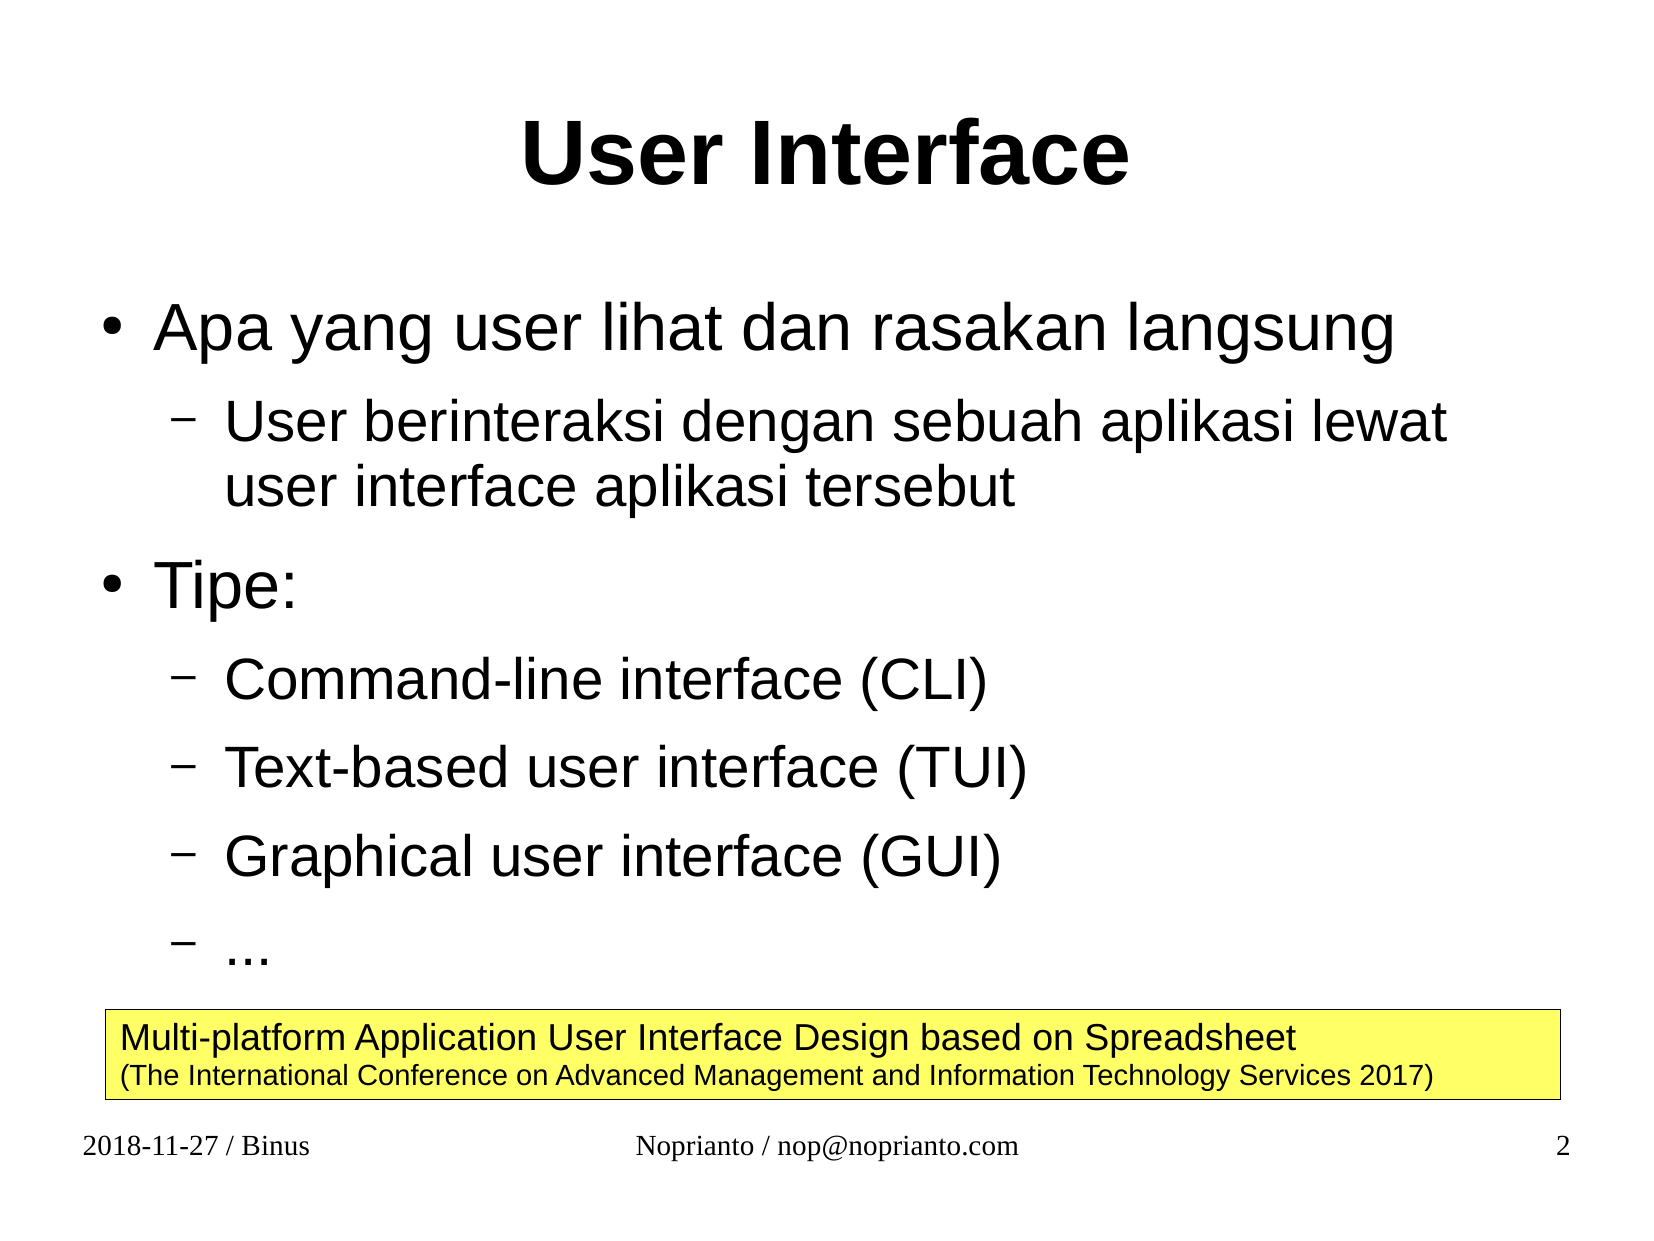

# User Interface
Apa yang user lihat dan rasakan langsung
User berinteraksi dengan sebuah aplikasi lewat user interface aplikasi tersebut
Tipe:
Command-line interface (CLI)
Text-based user interface (TUI)
Graphical user interface (GUI)
...
Multi-platform Application User Interface Design based on Spreadsheet
(The International Conference on Advanced Management and Information Technology Services 2017)
2018-11-27 / Binus
Noprianto / nop@noprianto.com
2